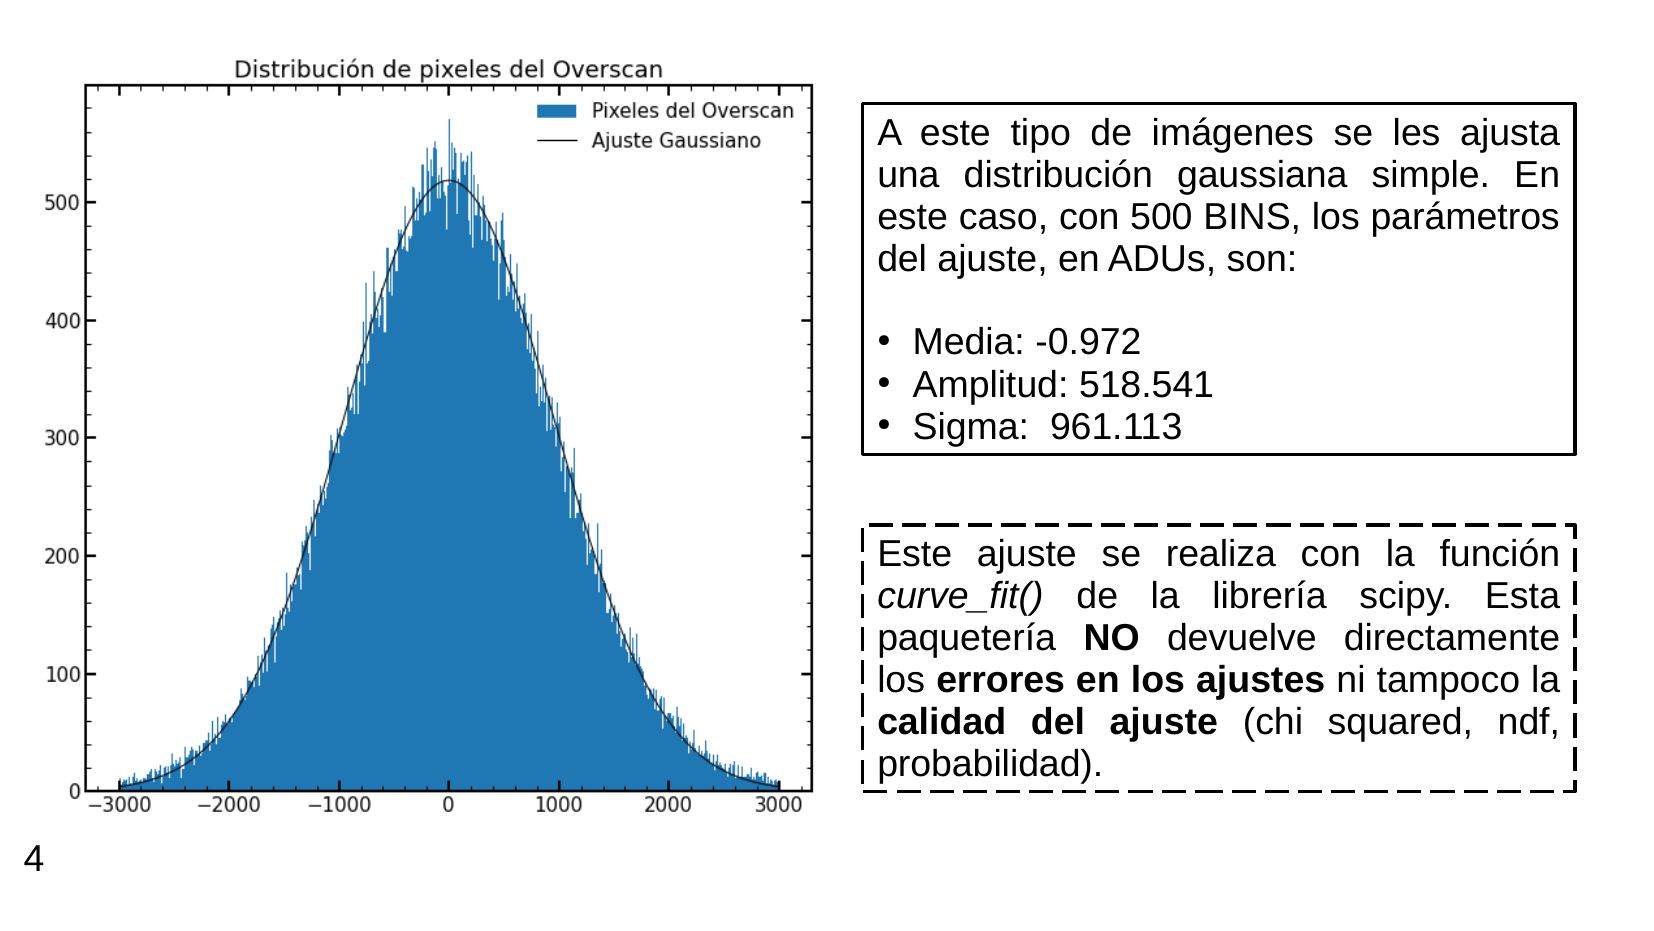

A este tipo de imágenes se les ajusta una distribución gaussiana simple. En este caso, con 500 BINS, los parámetros del ajuste, en ADUs, son:
Media: -0.972
Amplitud: 518.541
Sigma: 961.113
Este ajuste se realiza con la función curve_fit() de la librería scipy. Esta paquetería NO devuelve directamente los errores en los ajustes ni tampoco la calidad del ajuste (chi squared, ndf, probabilidad).